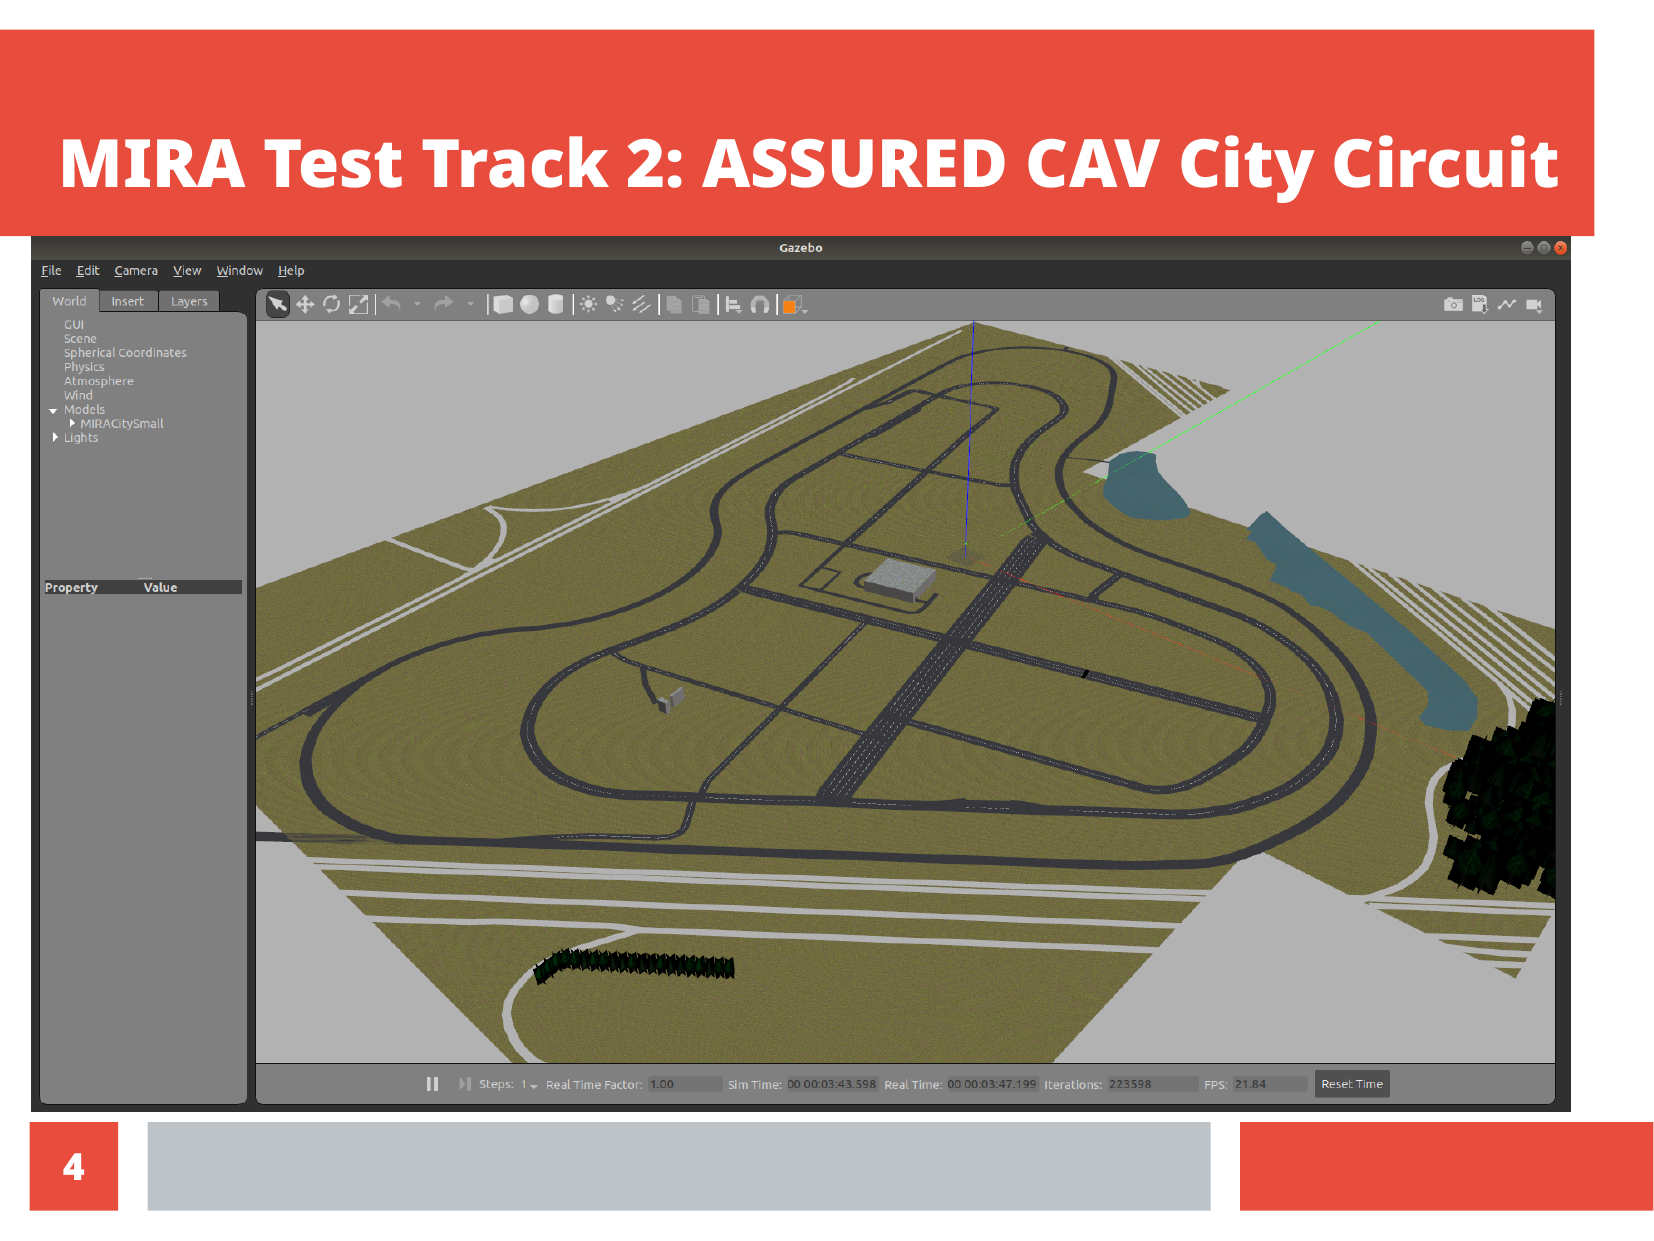

# MIRA Test Track 2: ASSURED CAV City Circuit
4